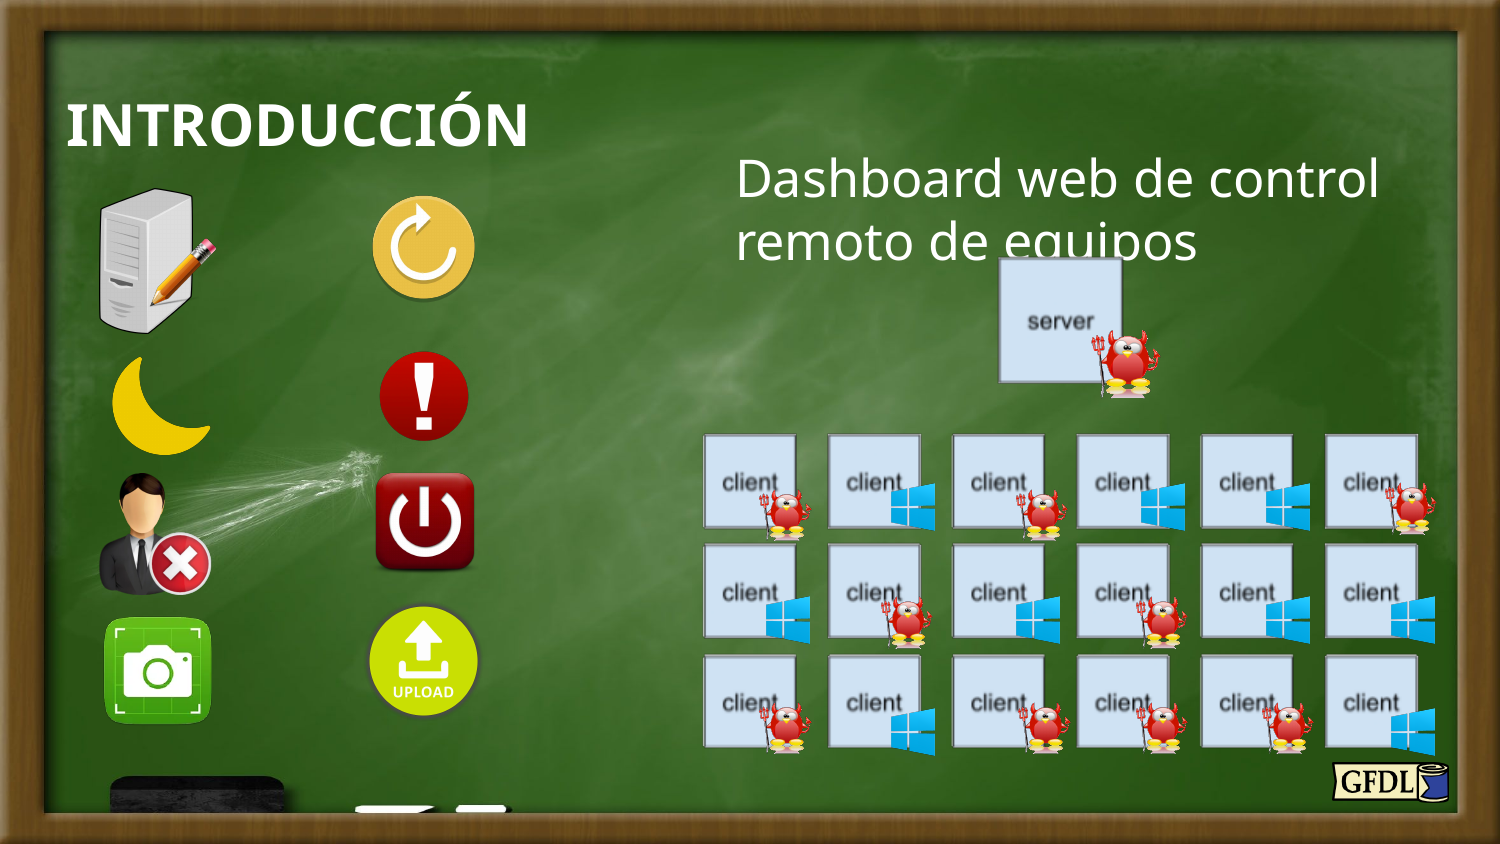

# INTRODUCCIÓN
Dashboard web de control remoto de equipos